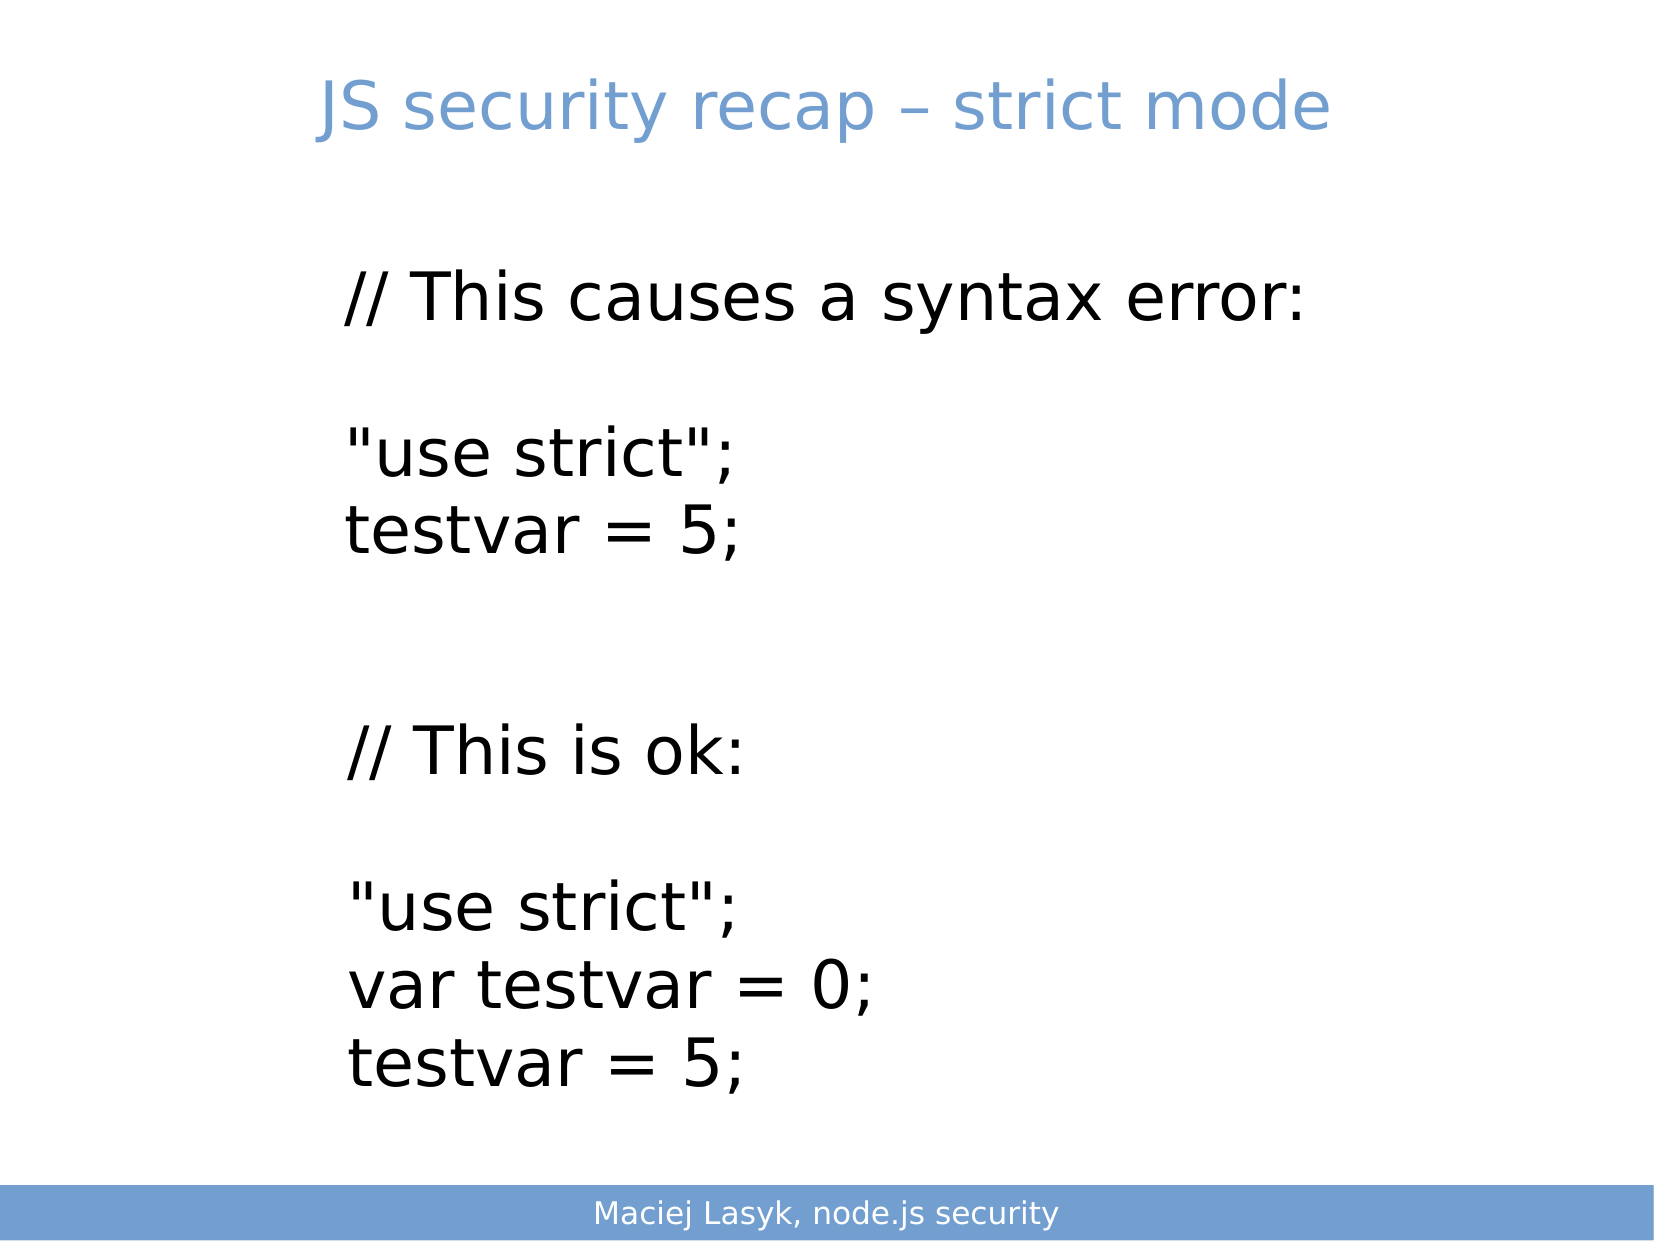

JS security recap – strict mode
// This causes a syntax error:
"use strict";
testvar = 5;
// This is ok:
"use strict";
var testvar = 0;
testvar = 5;
 3/25
 1/25
Maciej Lasyk, Ganglia & Nagios
Maciej Lasyk, node.js security
Maciej Lasyk, node.js security